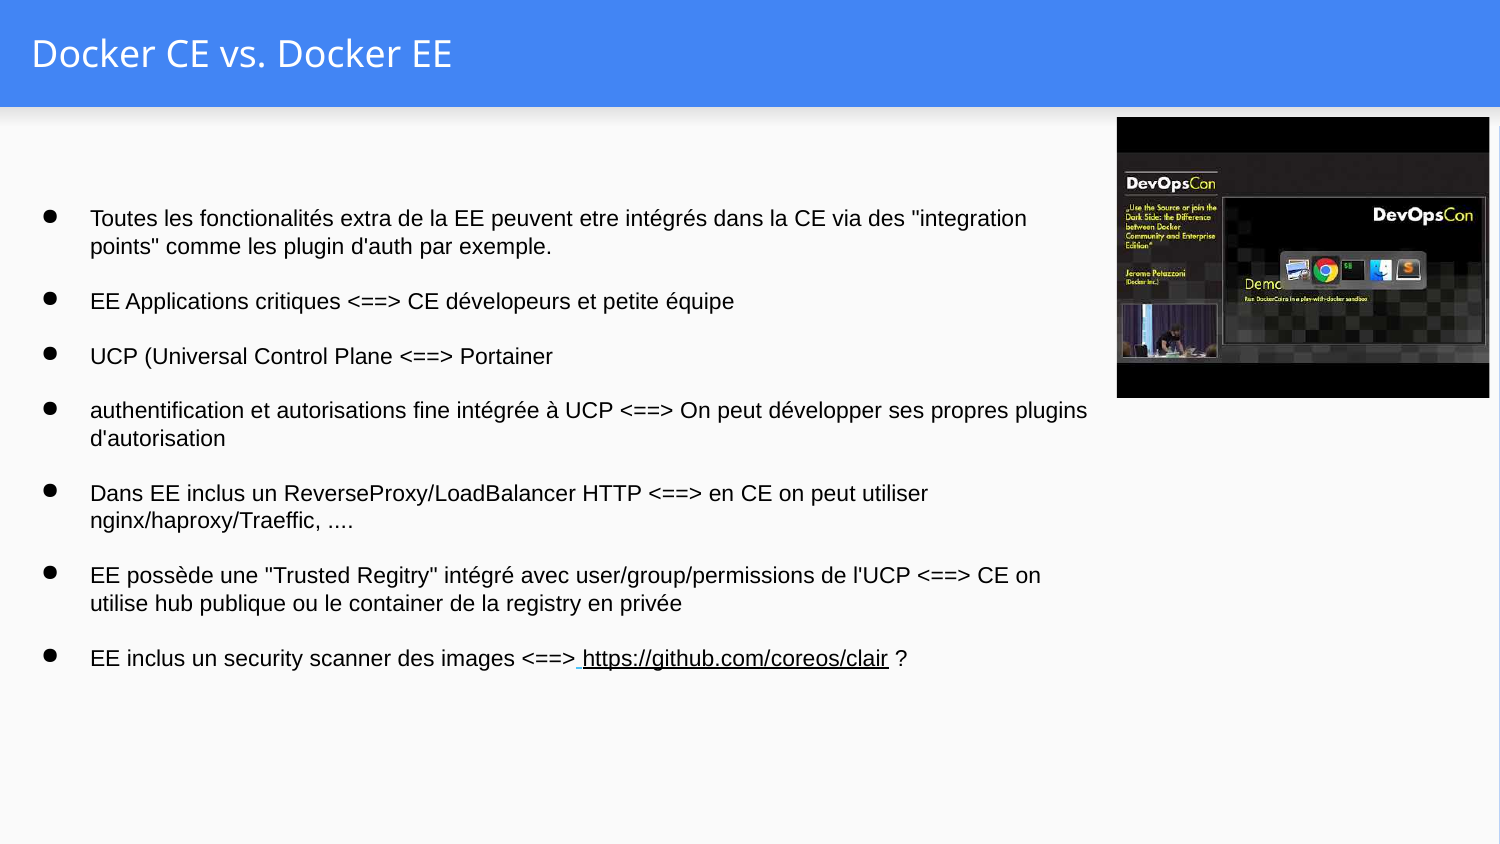

Toutes les fonctionalités extra de la EE peuvent etre intégrés dans la CE via des "integration points" comme les plugin d'auth par exemple.
EE Applications critiques <==> CE dévelopeurs et petite équipe
UCP (Universal Control Plane <==> Portainer
authentification et autorisations fine intégrée à UCP <==> On peut développer ses propres plugins d'autorisation
Dans EE inclus un ReverseProxy/LoadBalancer HTTP <==> en CE on peut utiliser nginx/haproxy/Traeffic, ....
EE possède une "Trusted Regitry" intégré avec user/group/permissions de l'UCP <==> CE on utilise hub publique ou le container de la registry en privée
EE inclus un security scanner des images <==> https://github.com/coreos/clair ?
# Docker CE vs. Docker EE